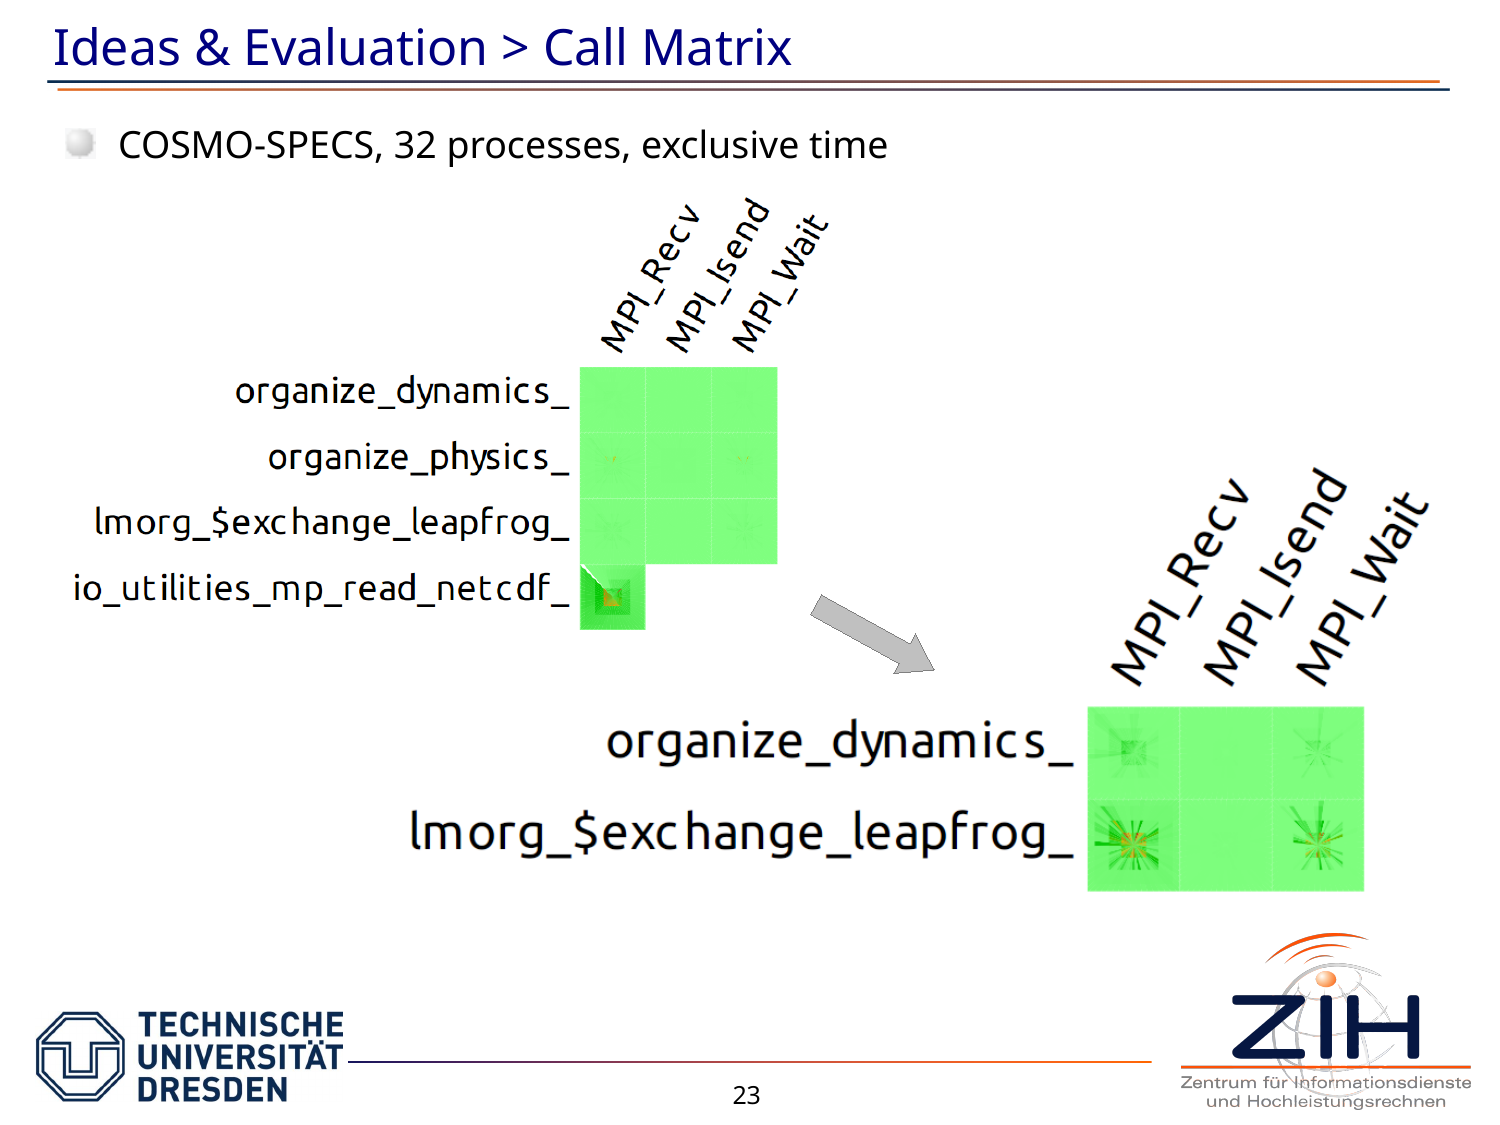

# Ideas & Evaluation > Call Matrix
COSMO-SPECS, 32 processes, exclusive time
23